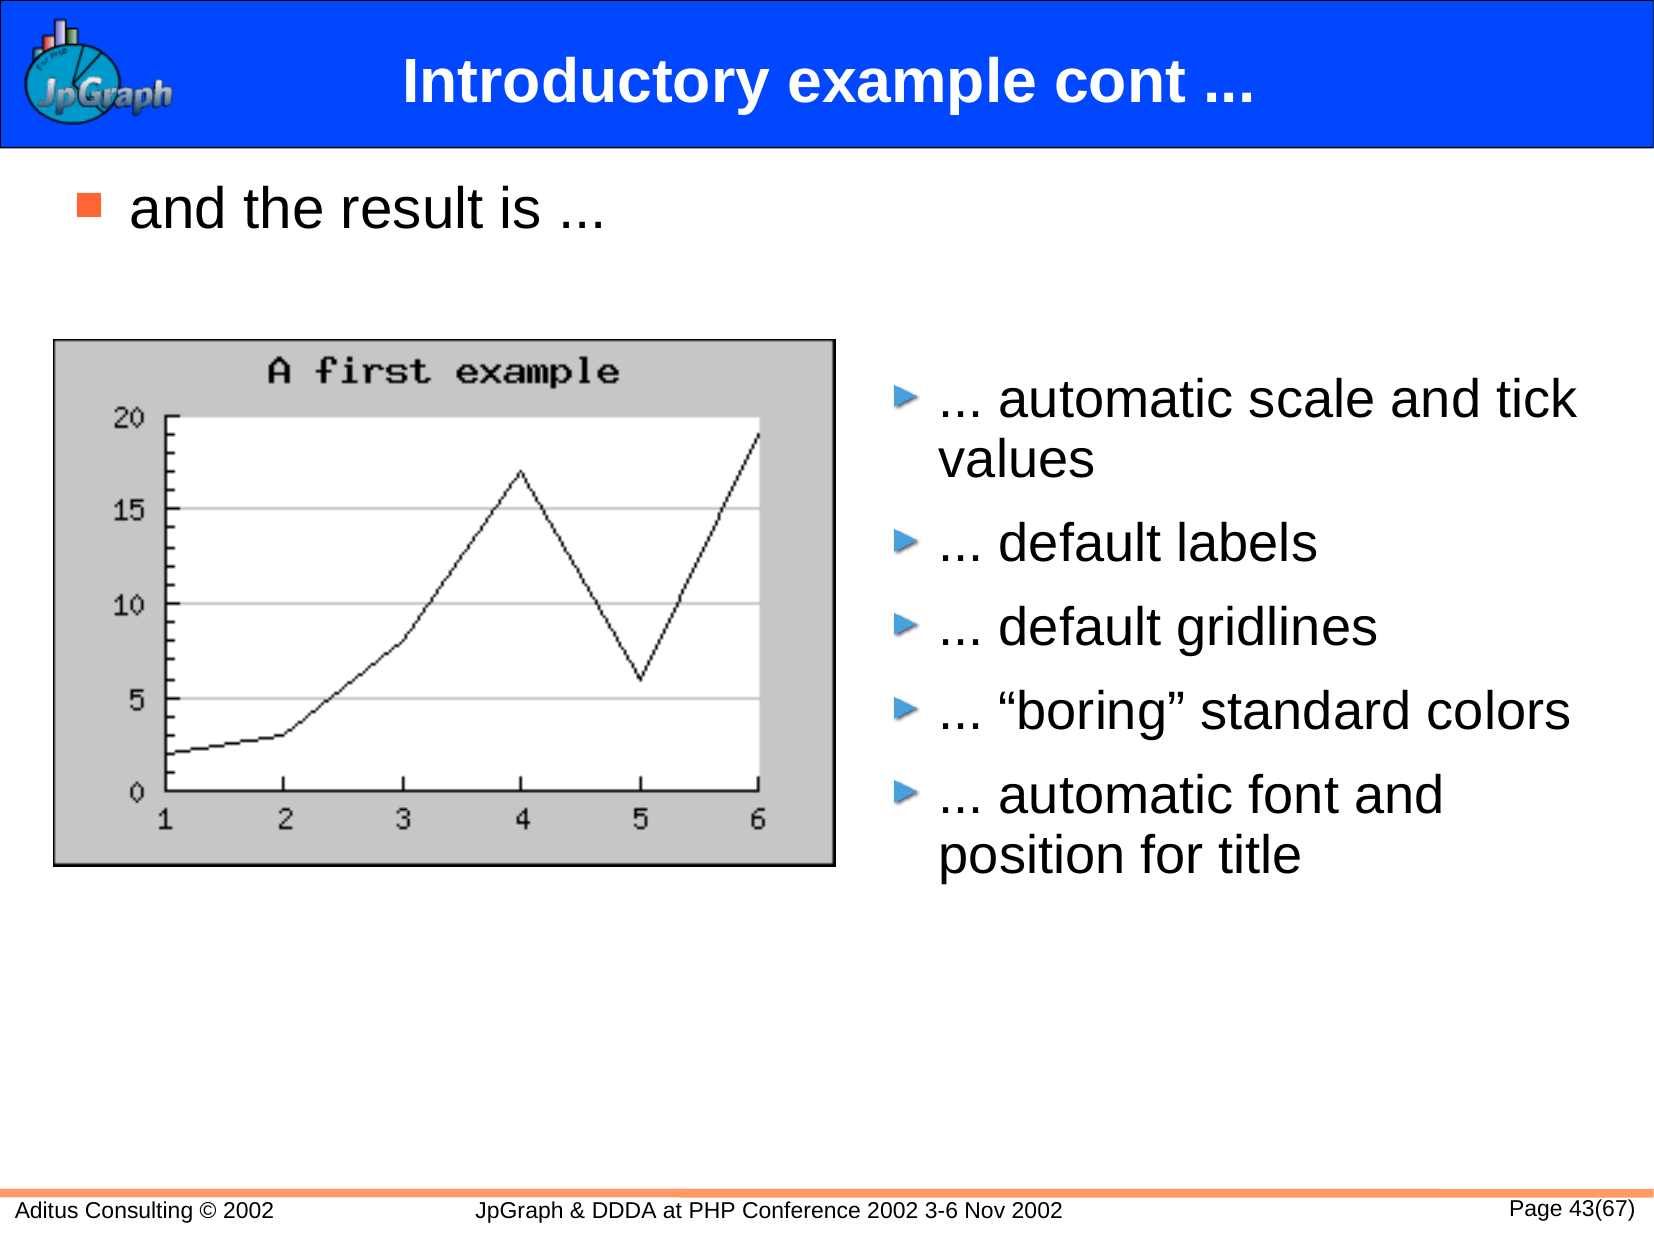

# Introductory example cont ...
and the result is ...
... automatic scale and tick values
... default labels
... default gridlines
... “boring” standard colors
... automatic font and position for title